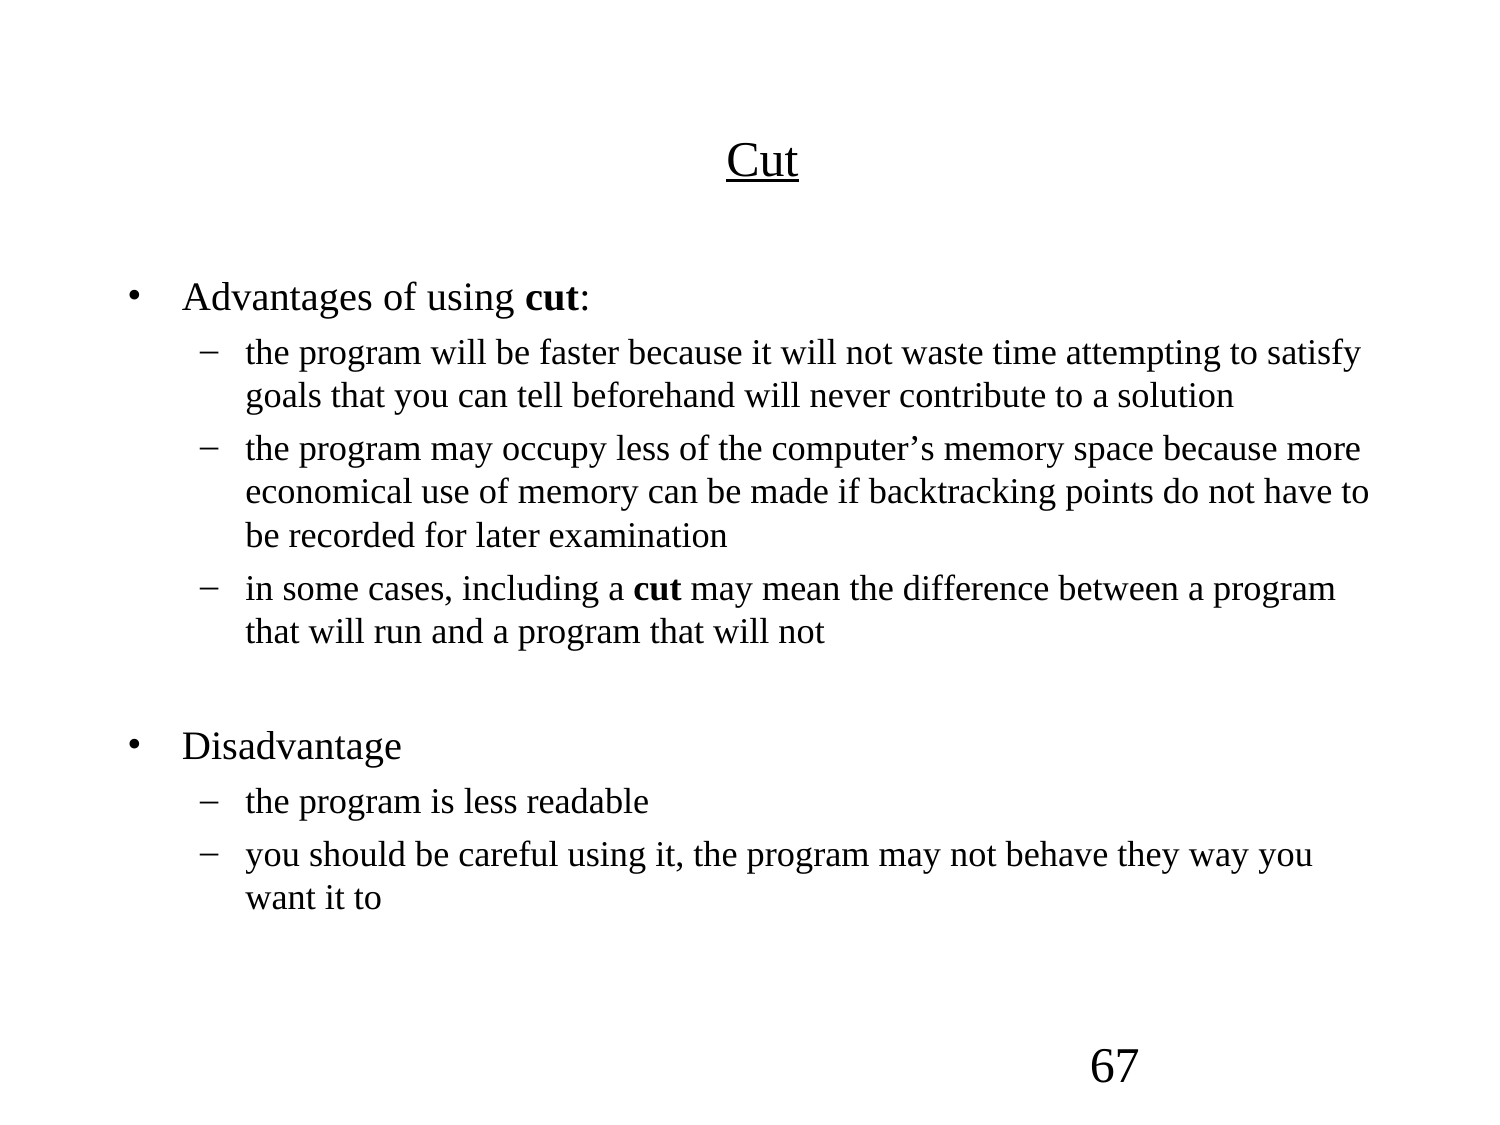

# Cut
Advantages of using cut:
the program will be faster because it will not waste time attempting to satisfy goals that you can tell beforehand will never contribute to a solution
the program may occupy less of the computer’s memory space because more economical use of memory can be made if backtracking points do not have to be recorded for later examination
in some cases, including a cut may mean the difference between a program that will run and a program that will not
Disadvantage
the program is less readable
you should be careful using it, the program may not behave they way you want it to
67